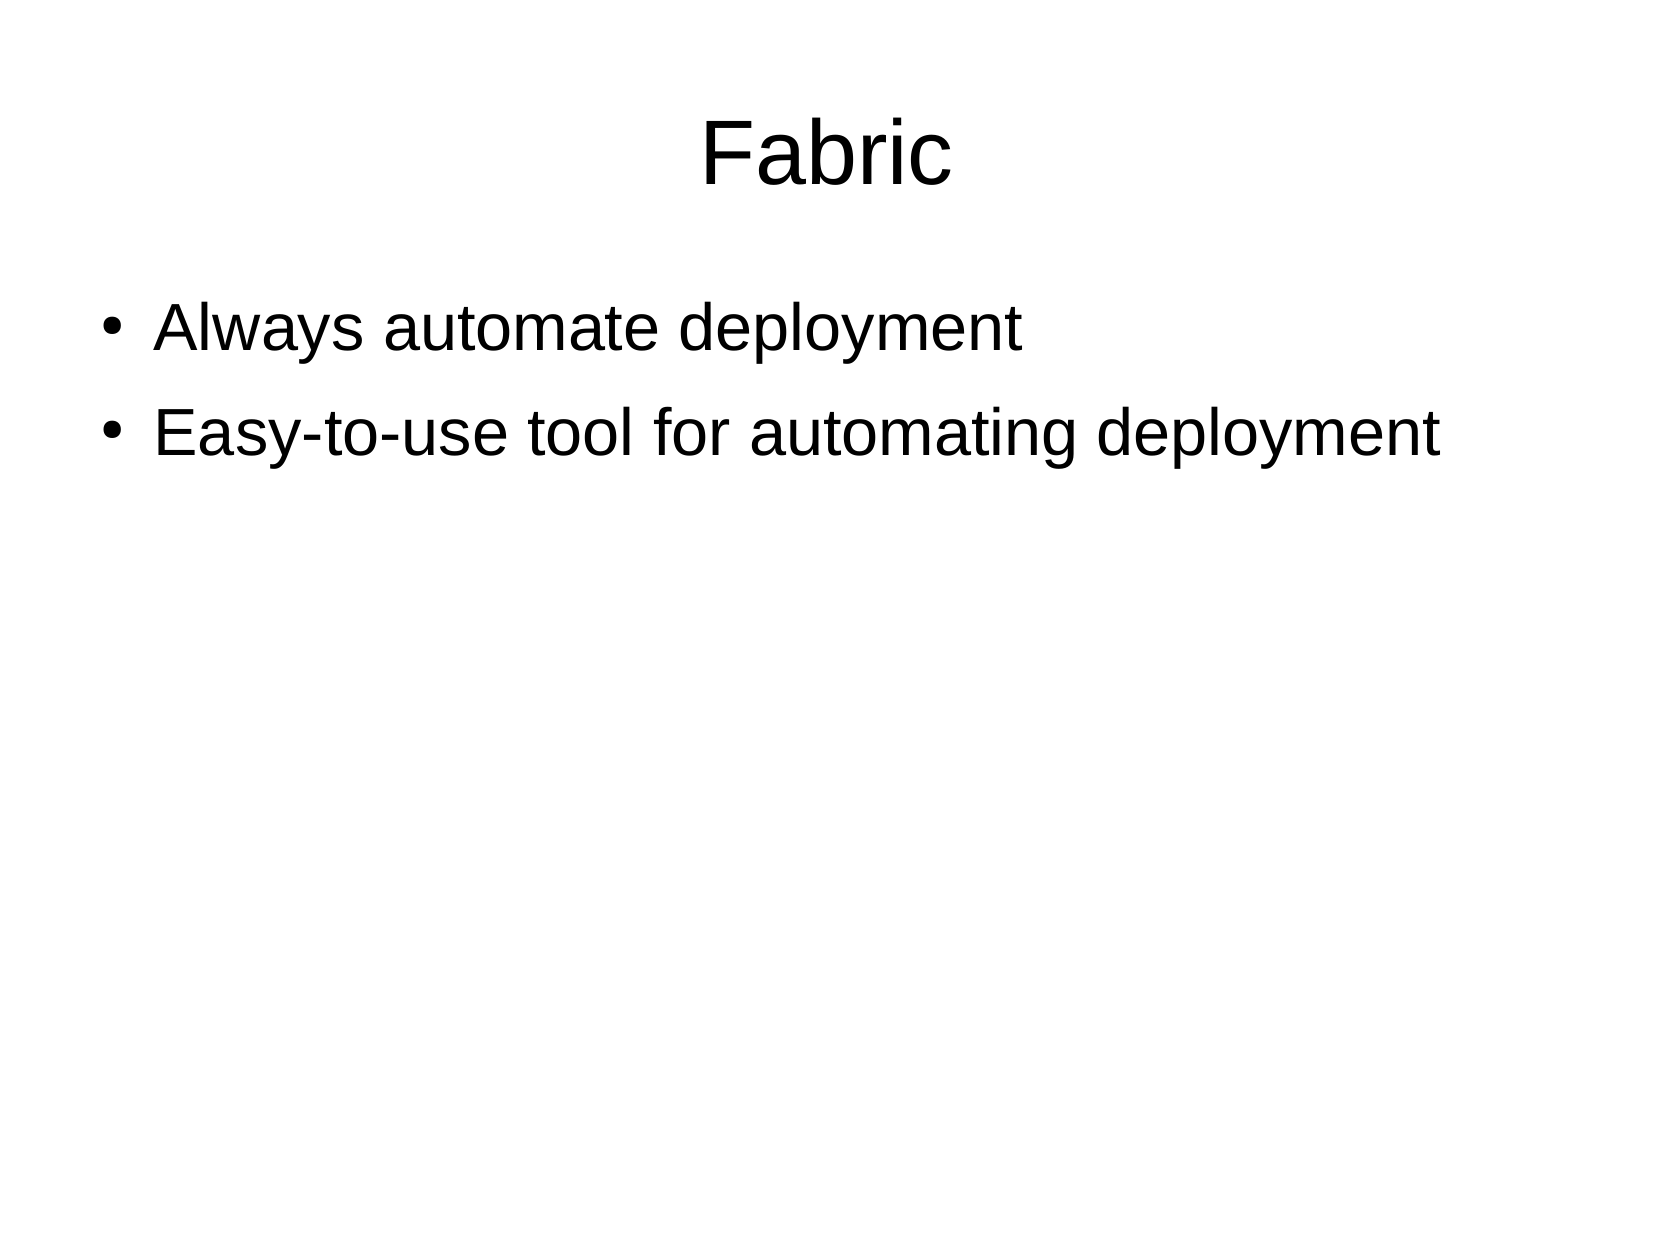

# Fabric
Always automate deployment
Easy-to-use tool for automating deployment